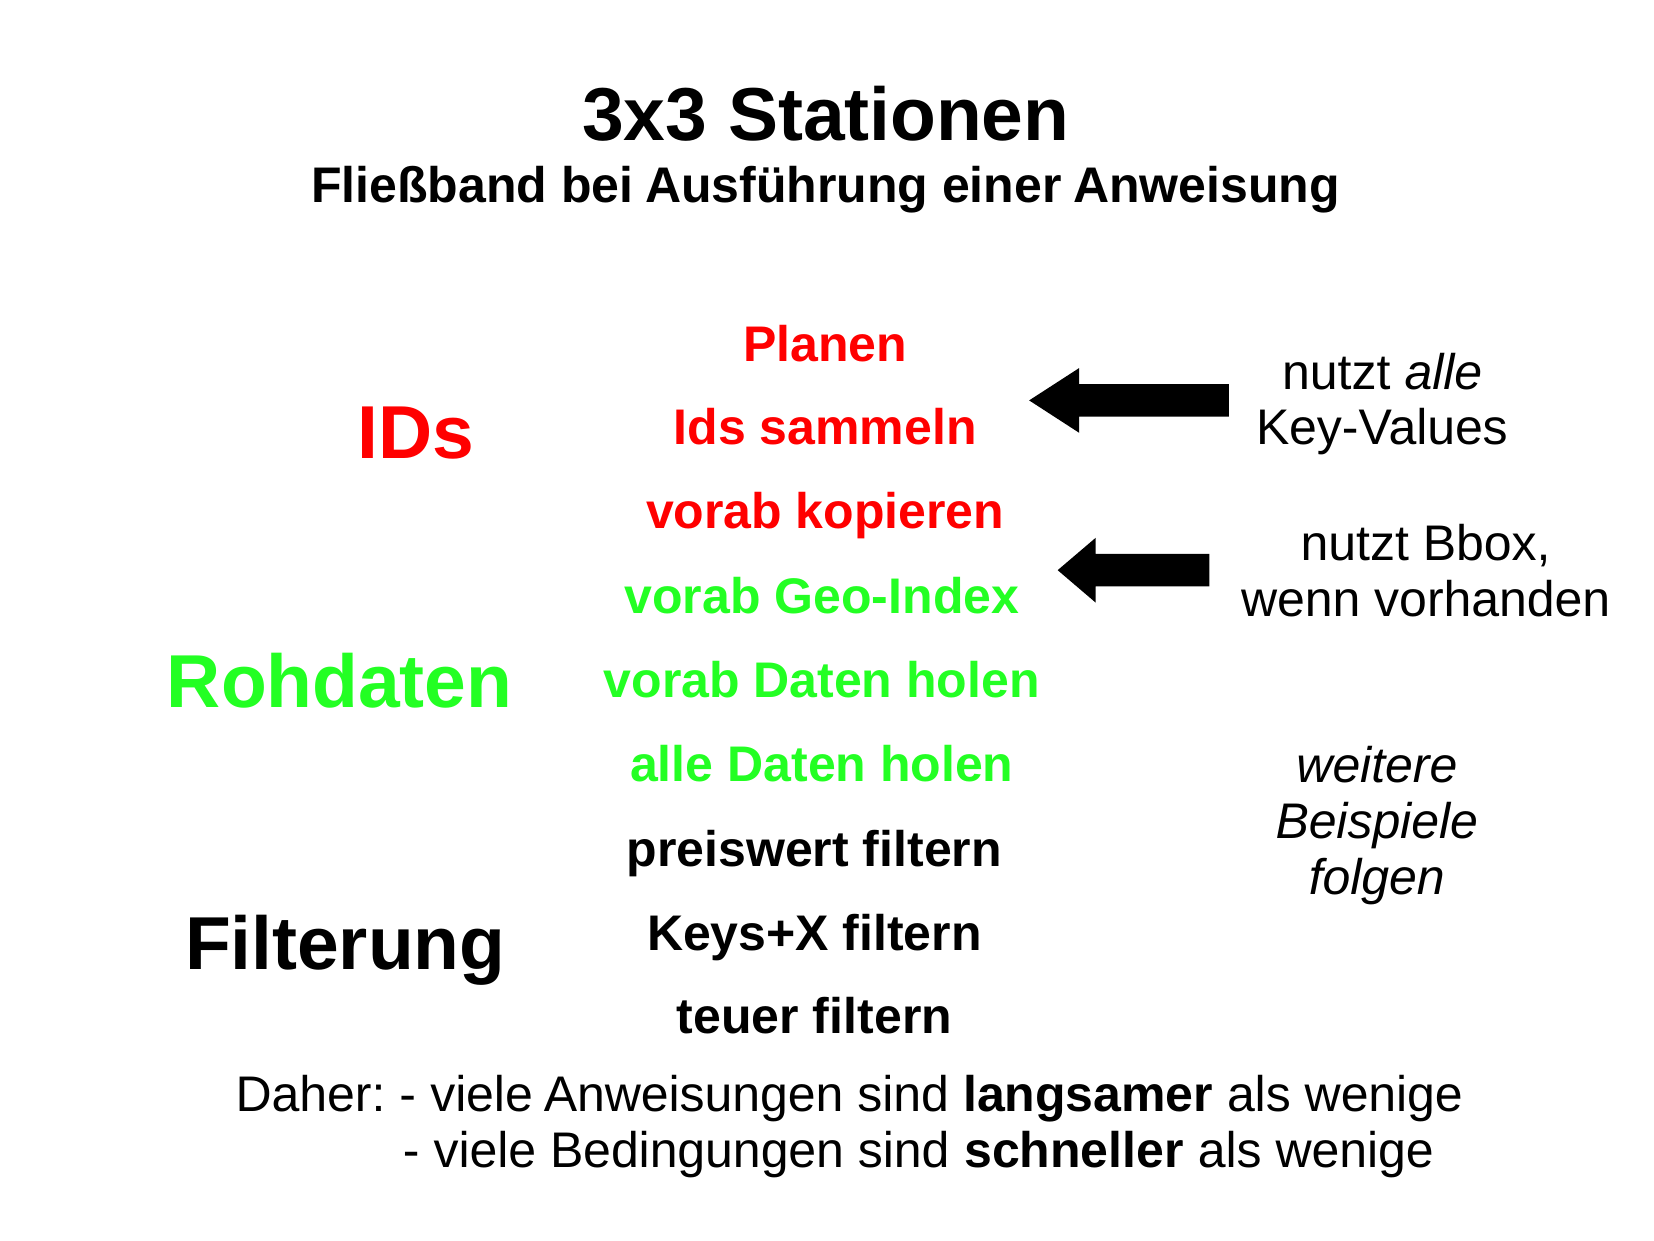

3x3 Stationen
Fließband bei Ausführung einer Anweisung
Planen
Ids sammeln
vorab kopieren
nutzt alle
Key-Values
IDs
nutzt Bbox,
wenn vorhanden
vorab Geo-Index
vorab Daten holen
alle Daten holen
Rohdaten
weitere
Beispiele
folgen
preiswert filtern
Keys+X filtern
teuer filtern
Filterung
Daher: - viele Anweisungen sind langsamer als wenige
 - viele Bedingungen sind schneller als wenige